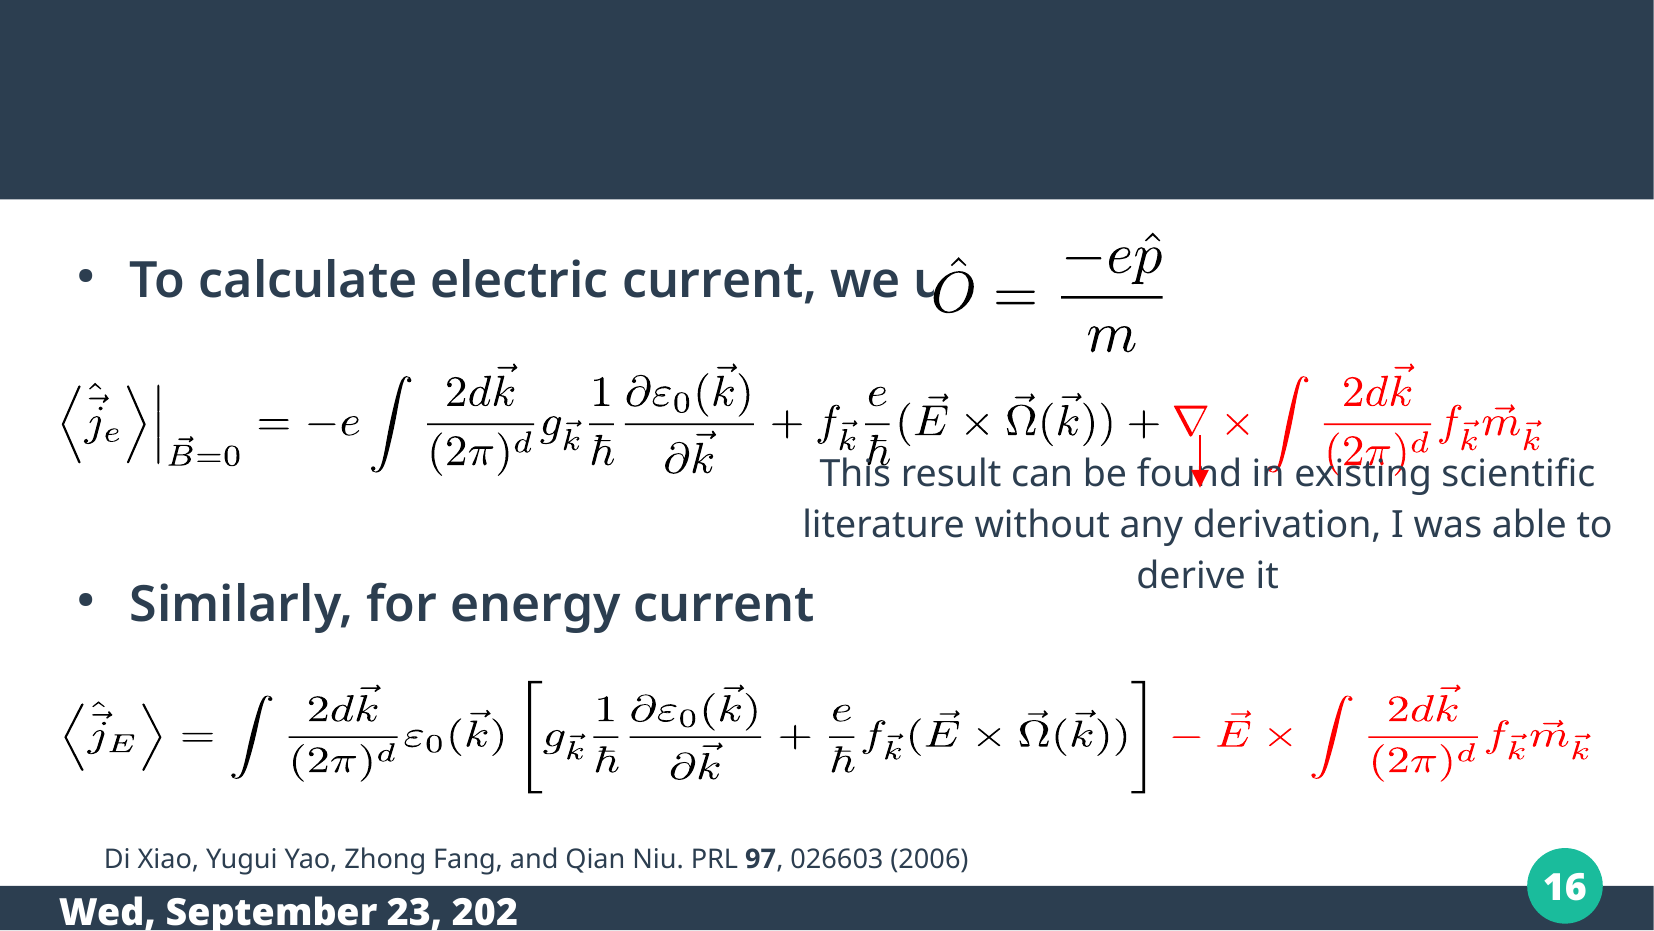

#
To calculate electric current, we use
This result can be found in existing scientific literature without any derivation, I was able to derive it
Similarly, for energy current
Di Xiao, Yugui Yao, Zhong Fang, and Qian Niu. PRL 97, 026603 (2006)